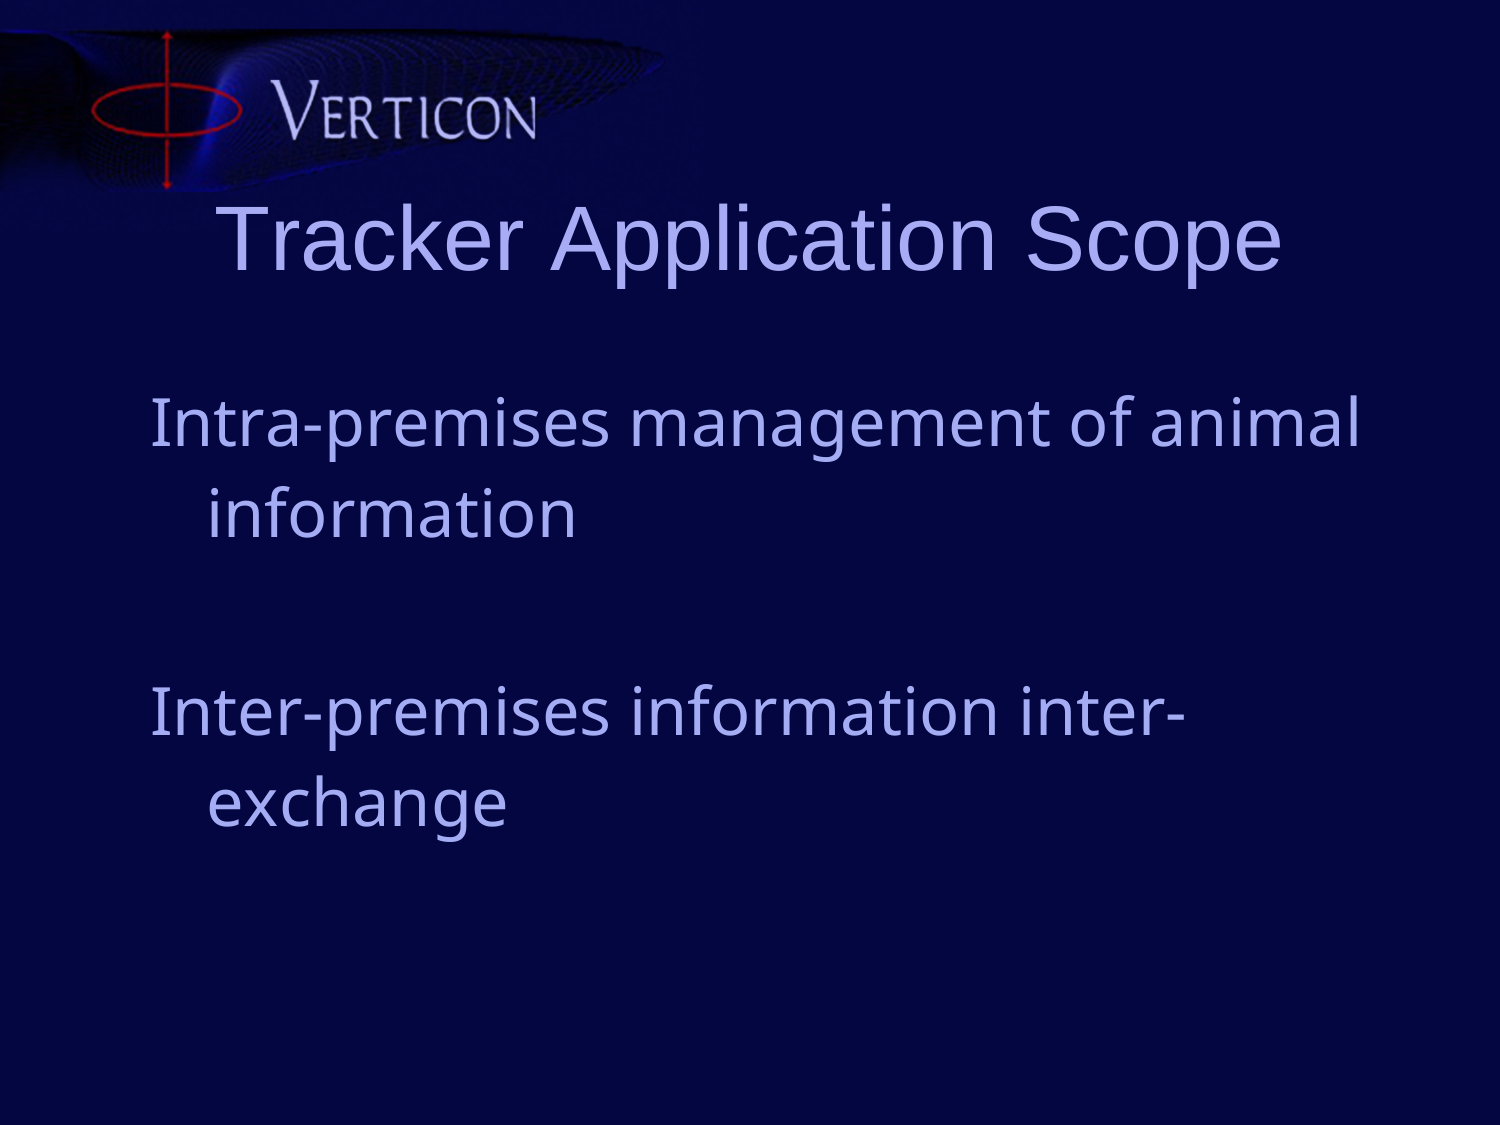

# Tracker Application Scope
Intra-premises management of animal information
Inter-premises information inter-exchange